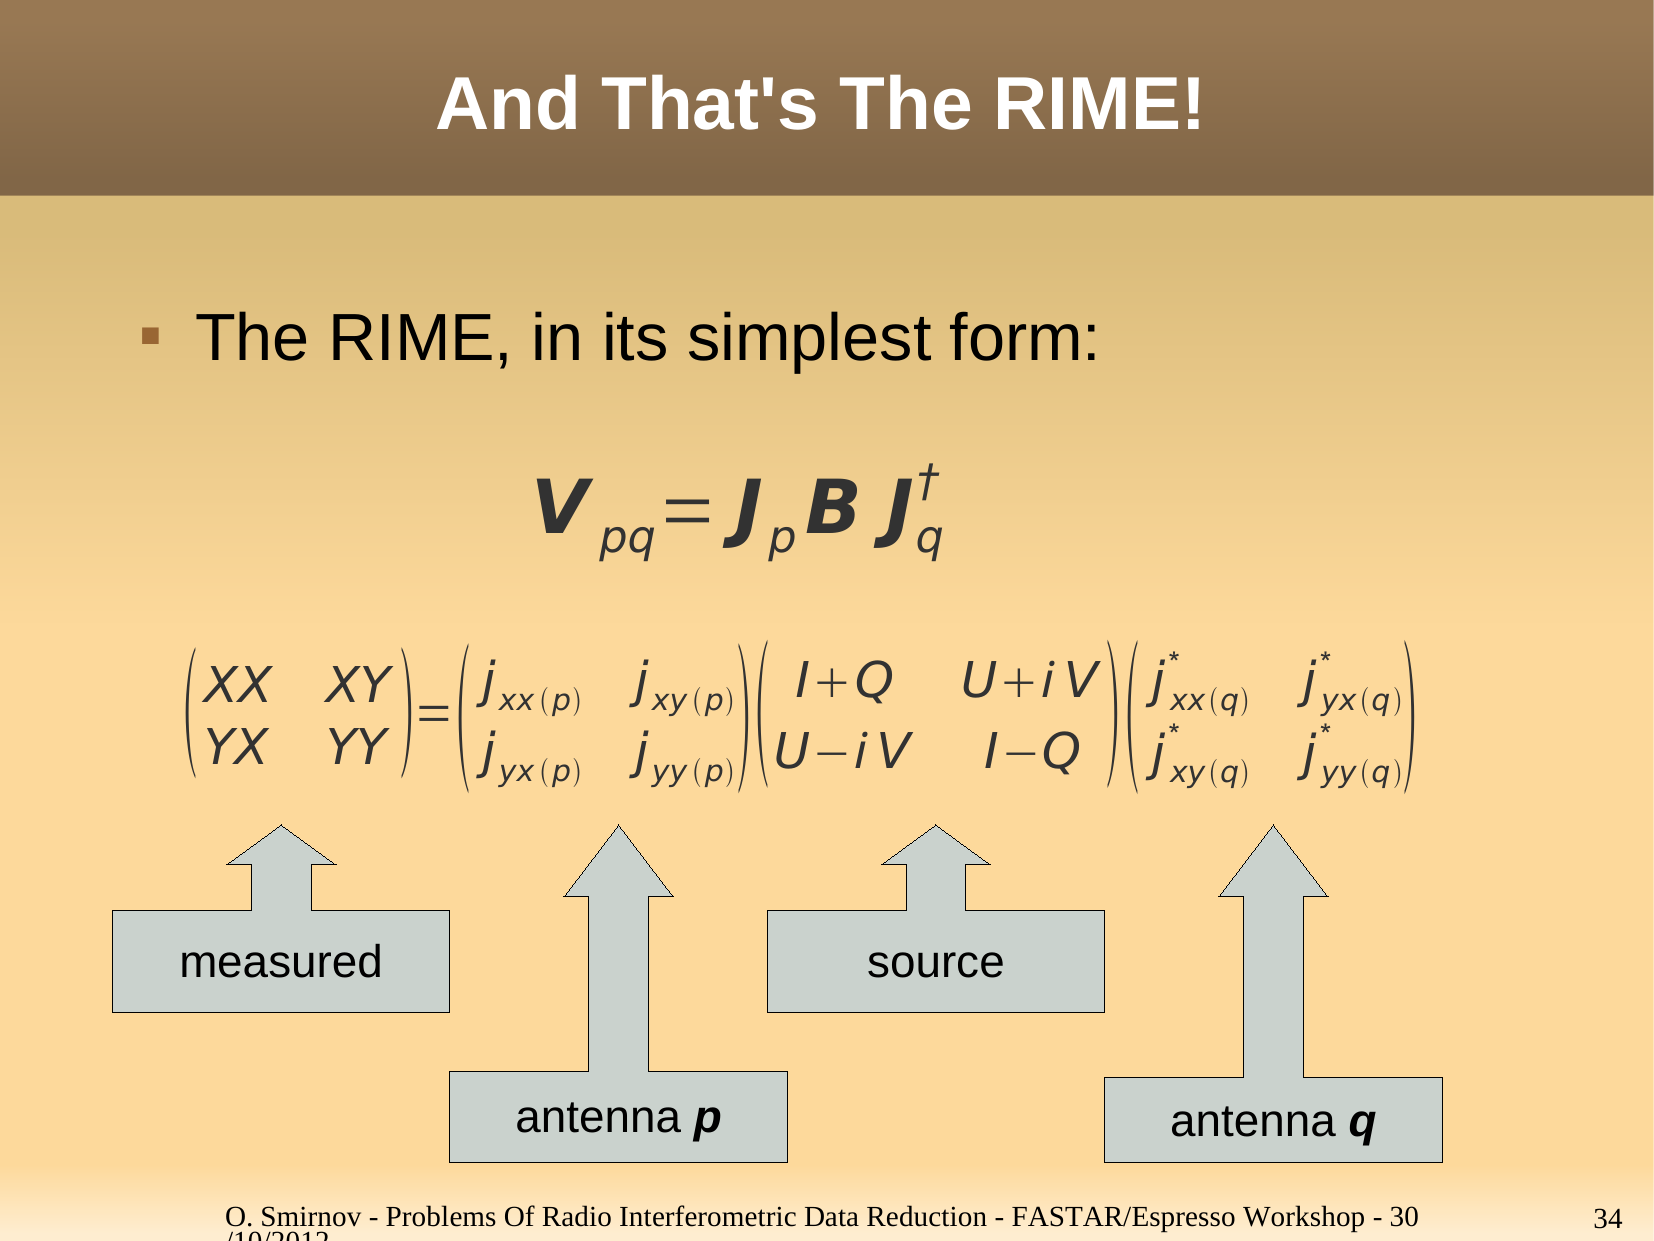

# And That's The RIME!
The RIME, in its simplest form:
measured
antenna p
source
antenna q
O. Smirnov - Problems Of Radio Interferometric Data Reduction - FASTAR/Espresso Workshop - 30/10/2012
34